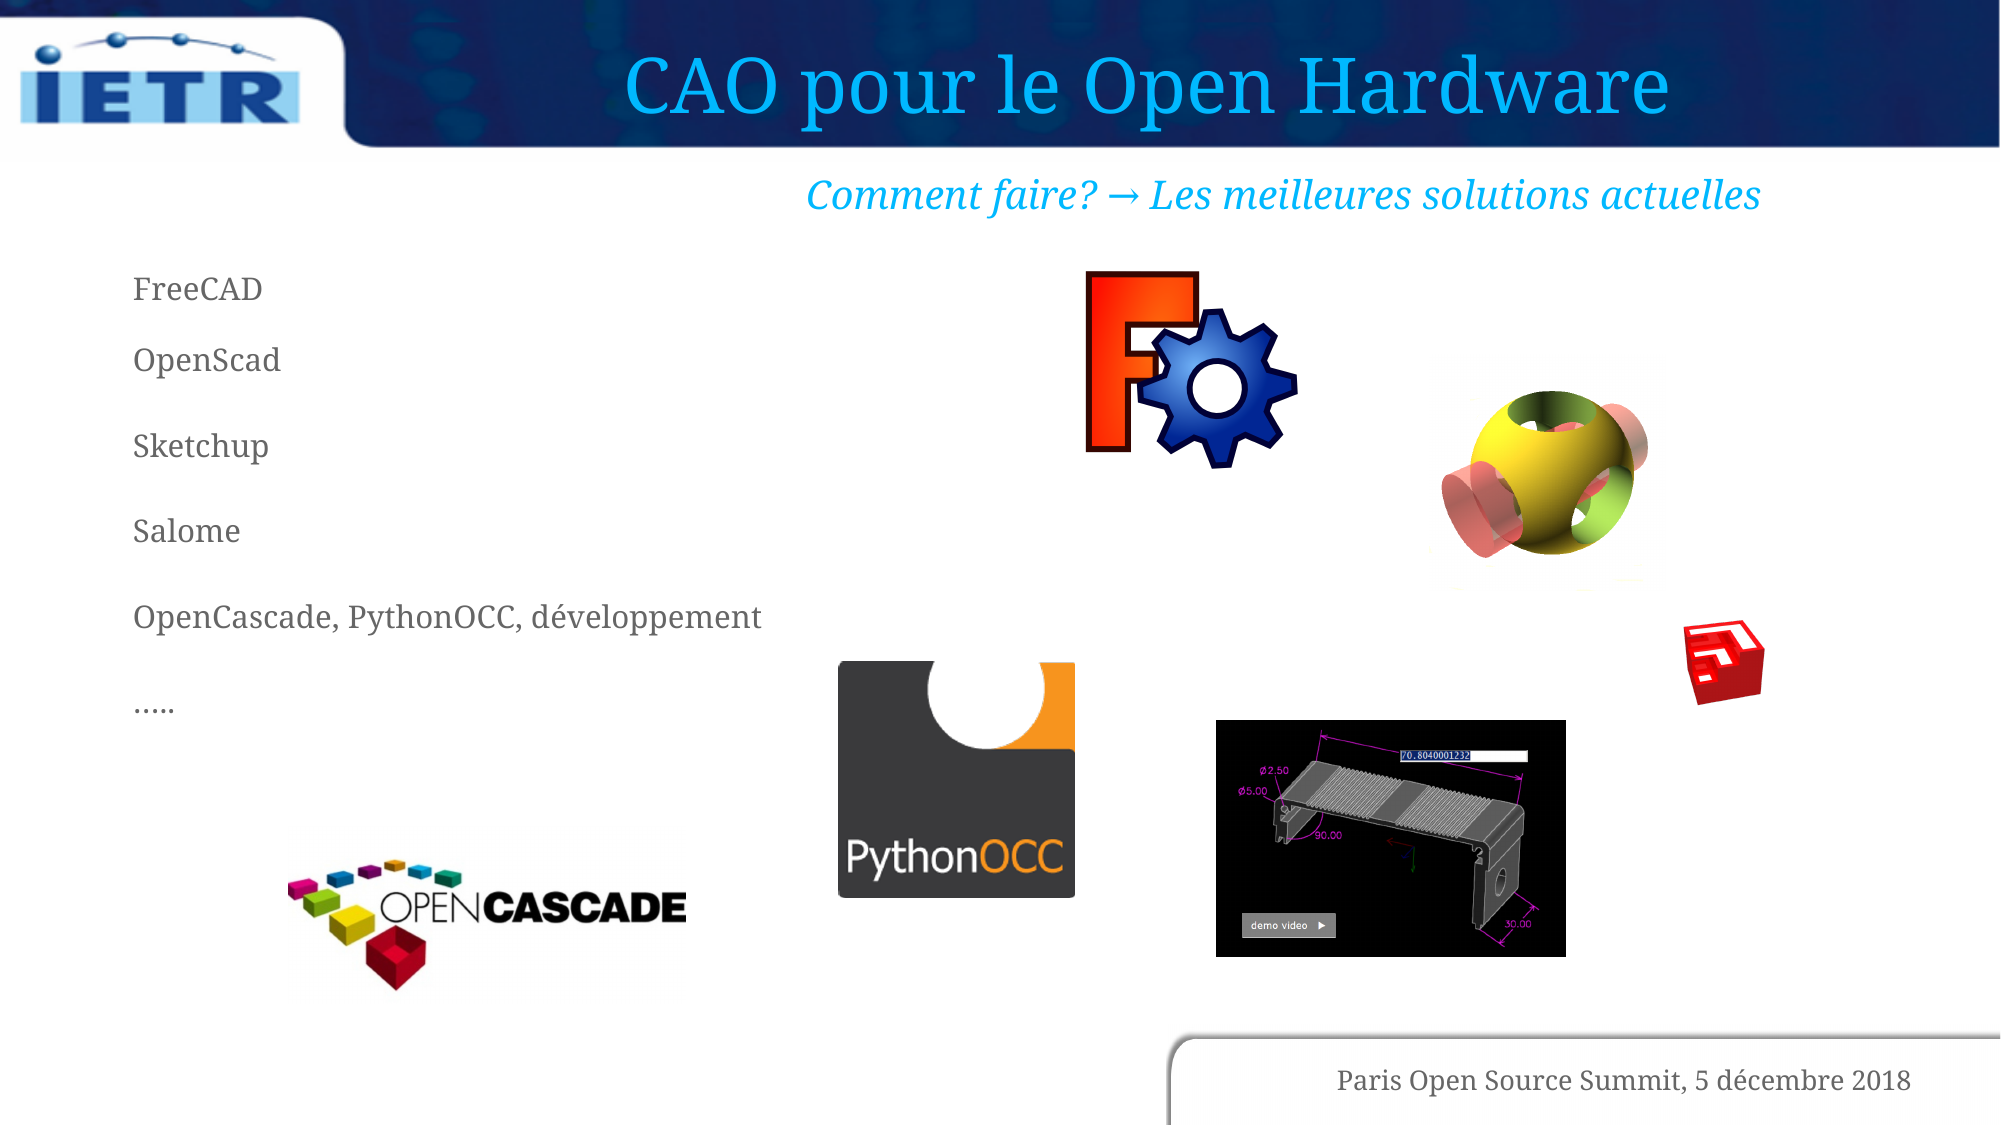

CAO pour le Open Hardware
Comment faire? → Les meilleures solutions actuelles
FreeCAD
OpenScad
Sketchup
Salome
OpenCascade, PythonOCC, développement
…..
Paris Open Source Summit, 5 décembre 2018